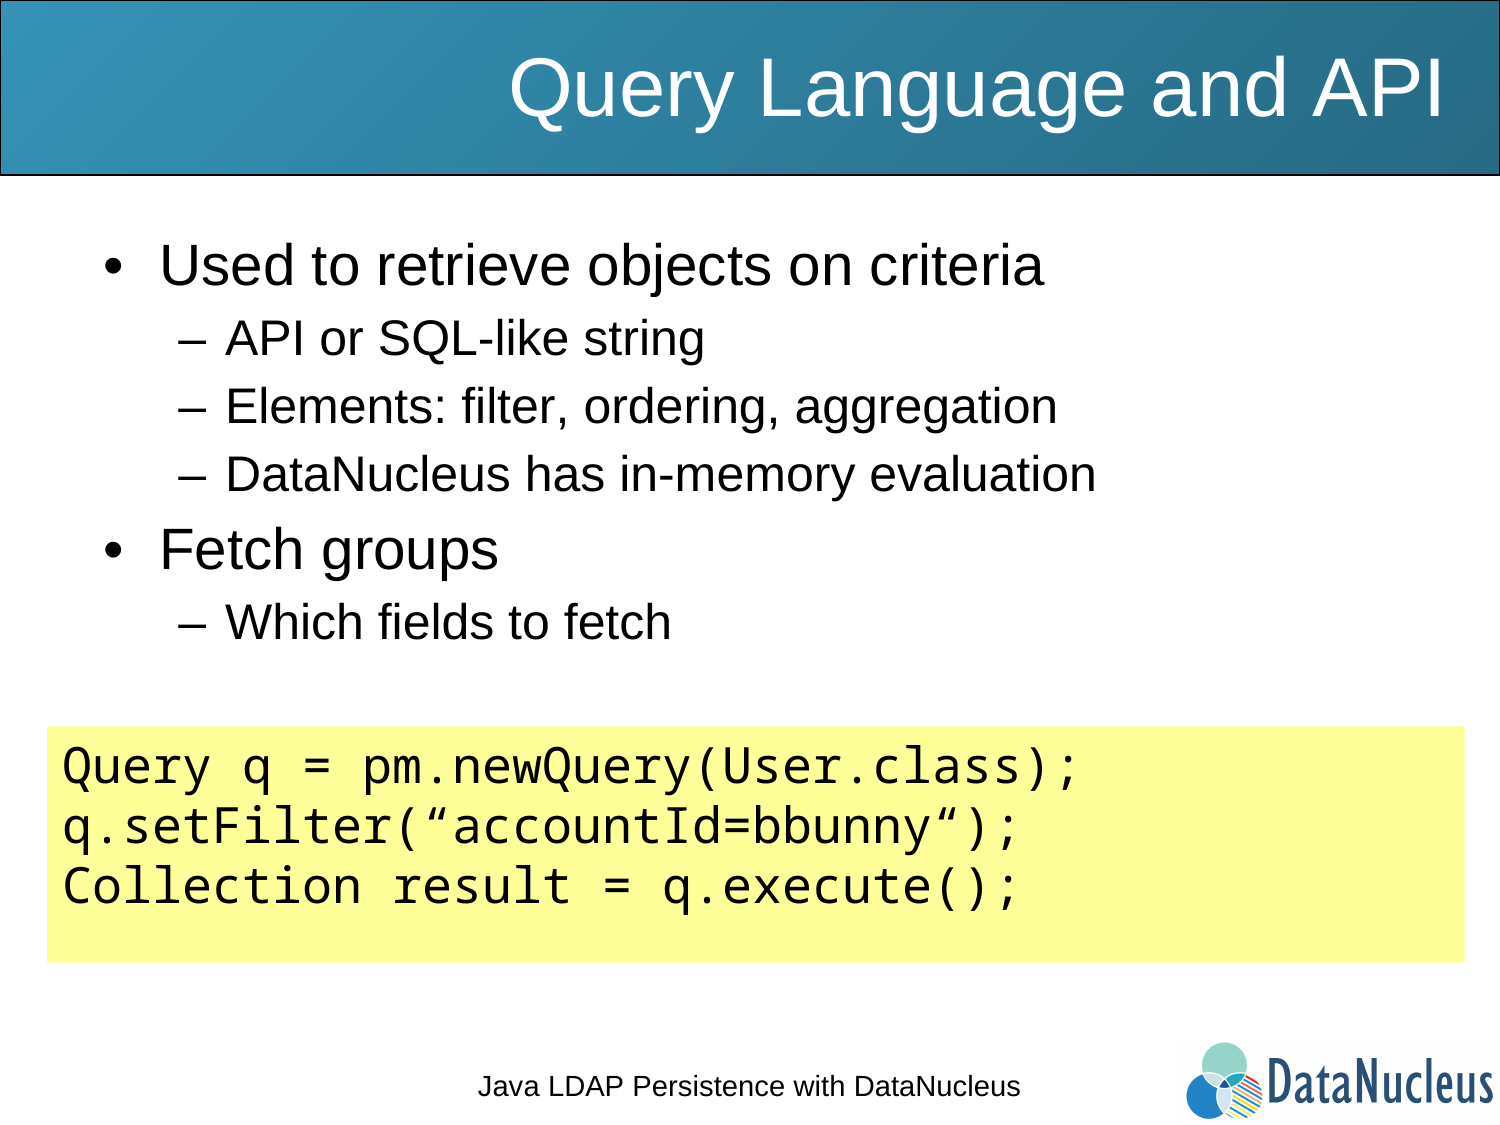

# Query Language and API
Used to retrieve objects on criteria
API or SQL-like string
Elements: filter, ordering, aggregation
DataNucleus has in-memory evaluation
Fetch groups
Which fields to fetch
Query q = pm.newQuery(User.class);
q.setFilter(“accountId=bbunny“);
Collection result = q.execute();